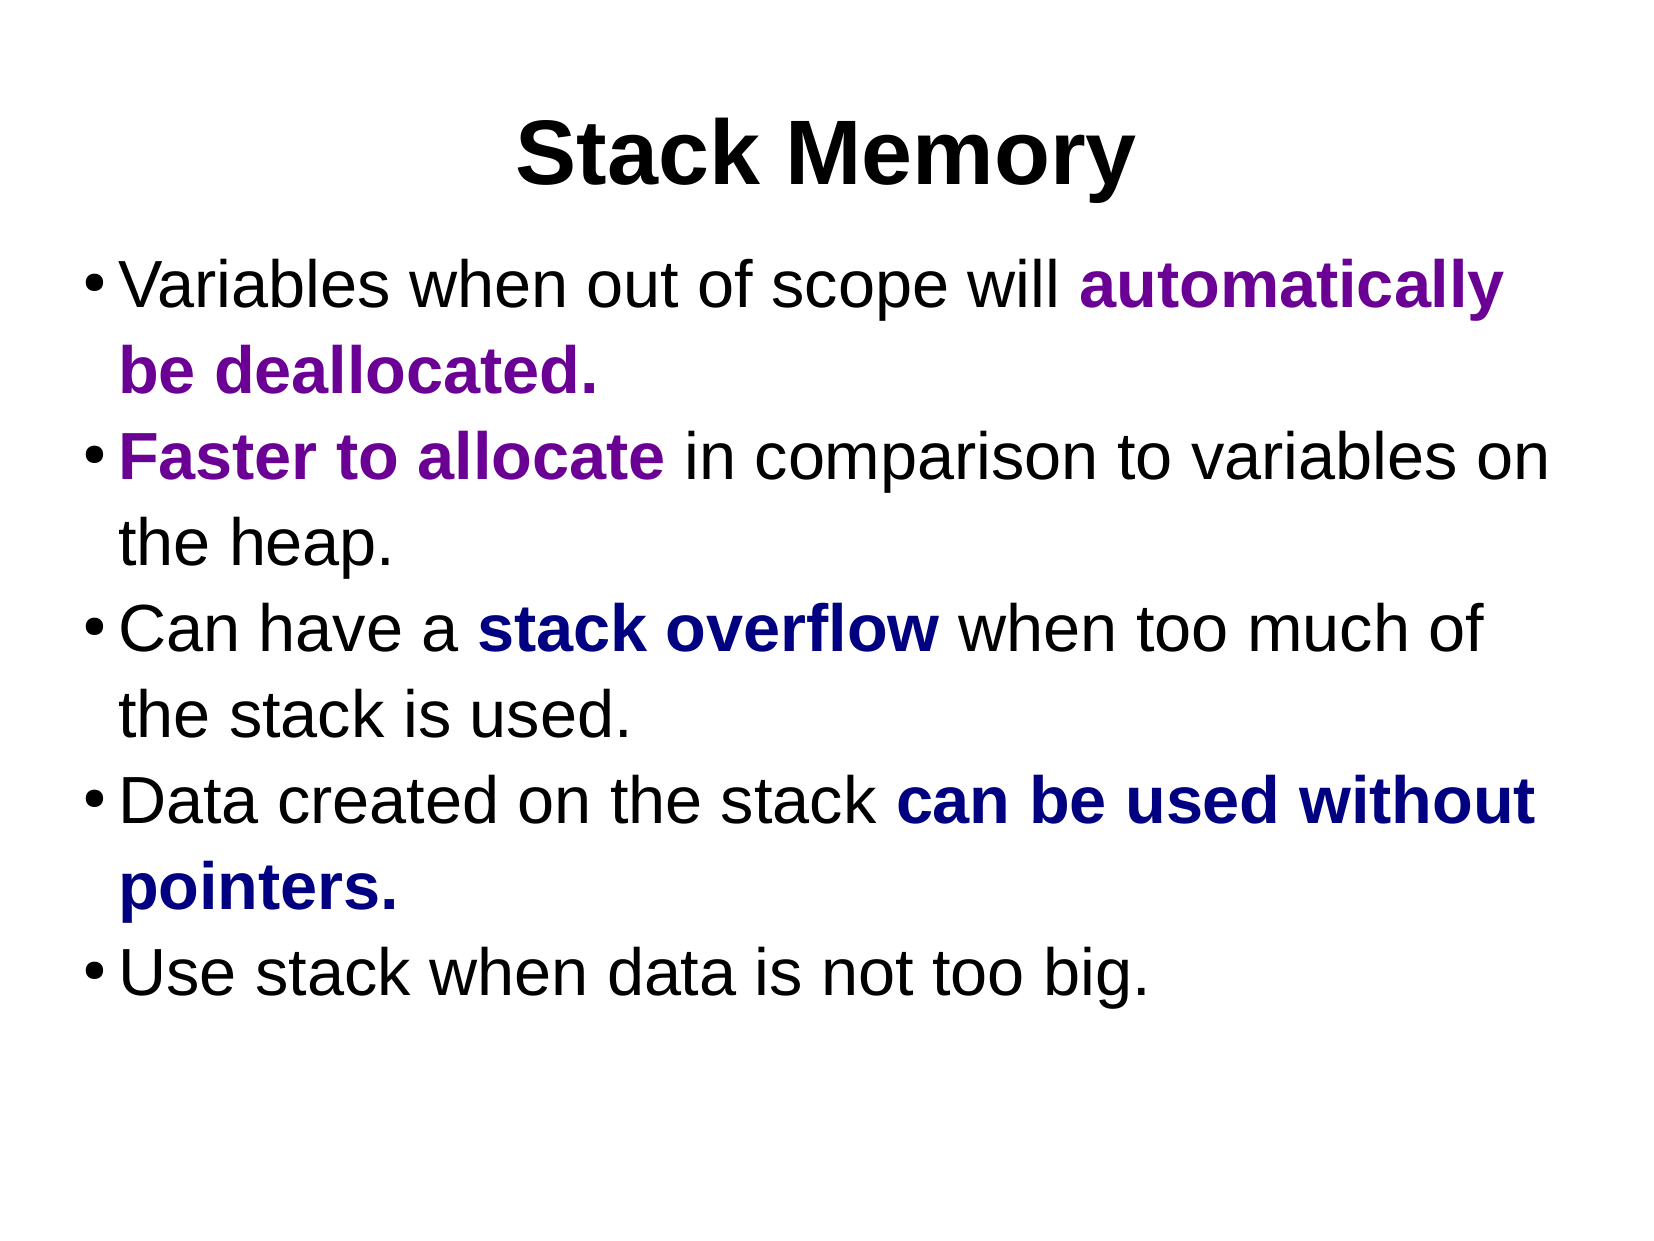

# Stack Memory
Variables when out of scope will automatically be deallocated.
Faster to allocate in comparison to variables on the heap.
Can have a stack overflow when too much of the stack is used.
Data created on the stack can be used without pointers.
Use stack when data is not too big.